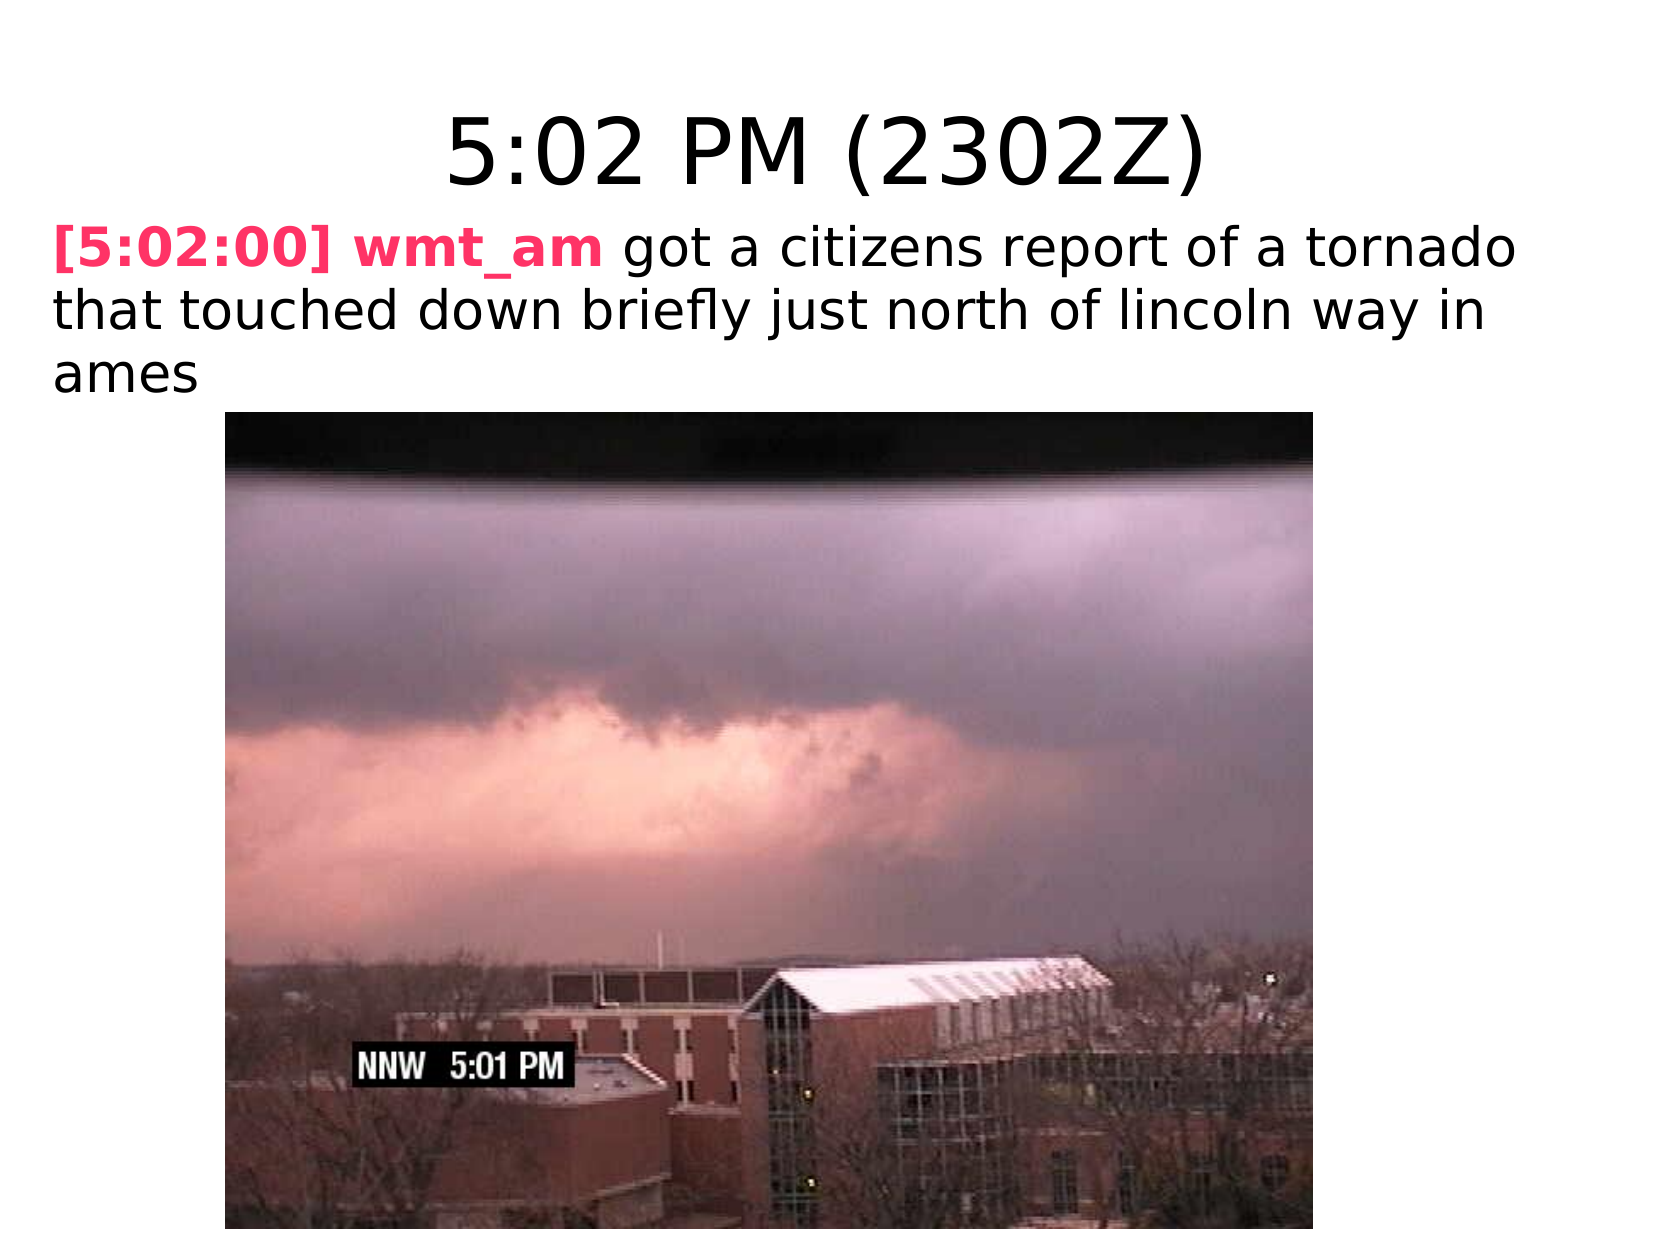

# 5:02 PM (2302Z)
[5:02:00] wmt_am got a citizens report of a tornado that touched down briefly just north of lincoln way in ames